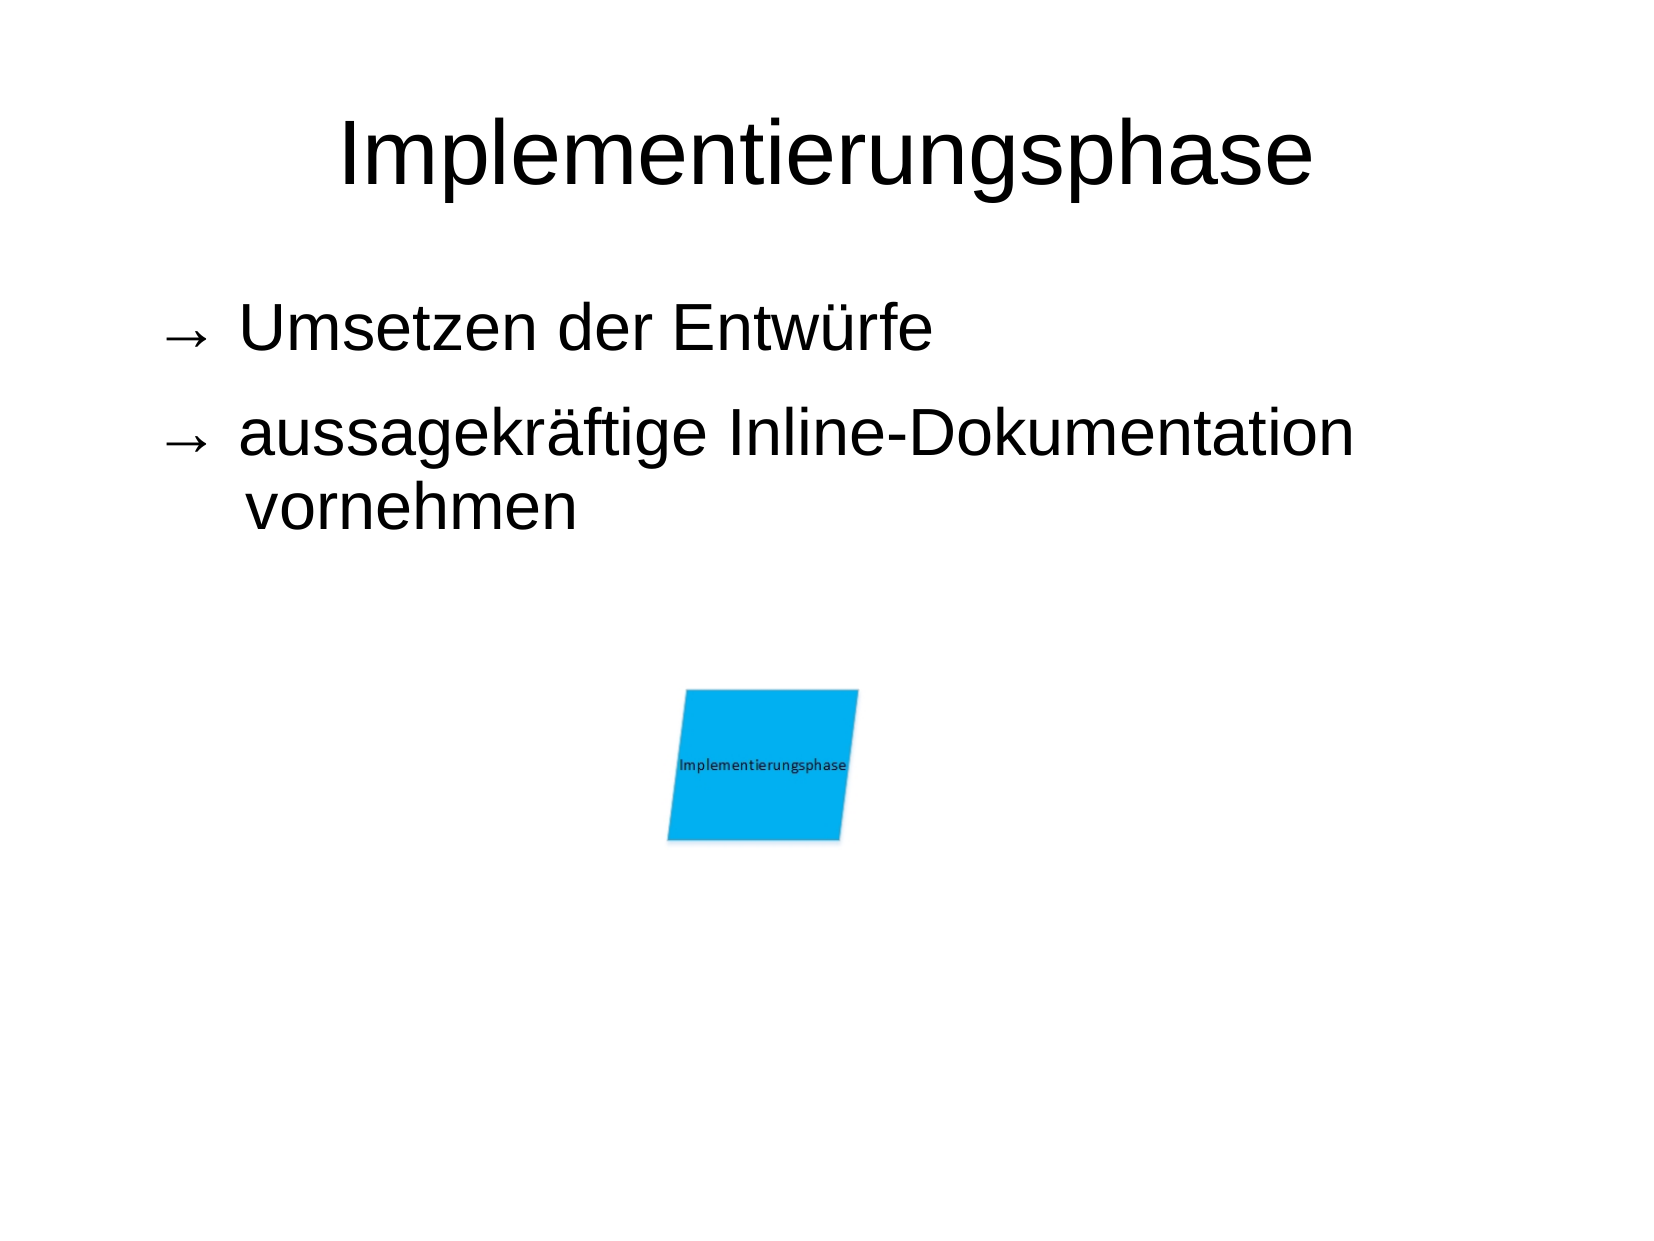

# Implementierungsphase
→ Umsetzen der Entwürfe
→ aussagekräftige Inline-Dokumentation 				 vornehmen